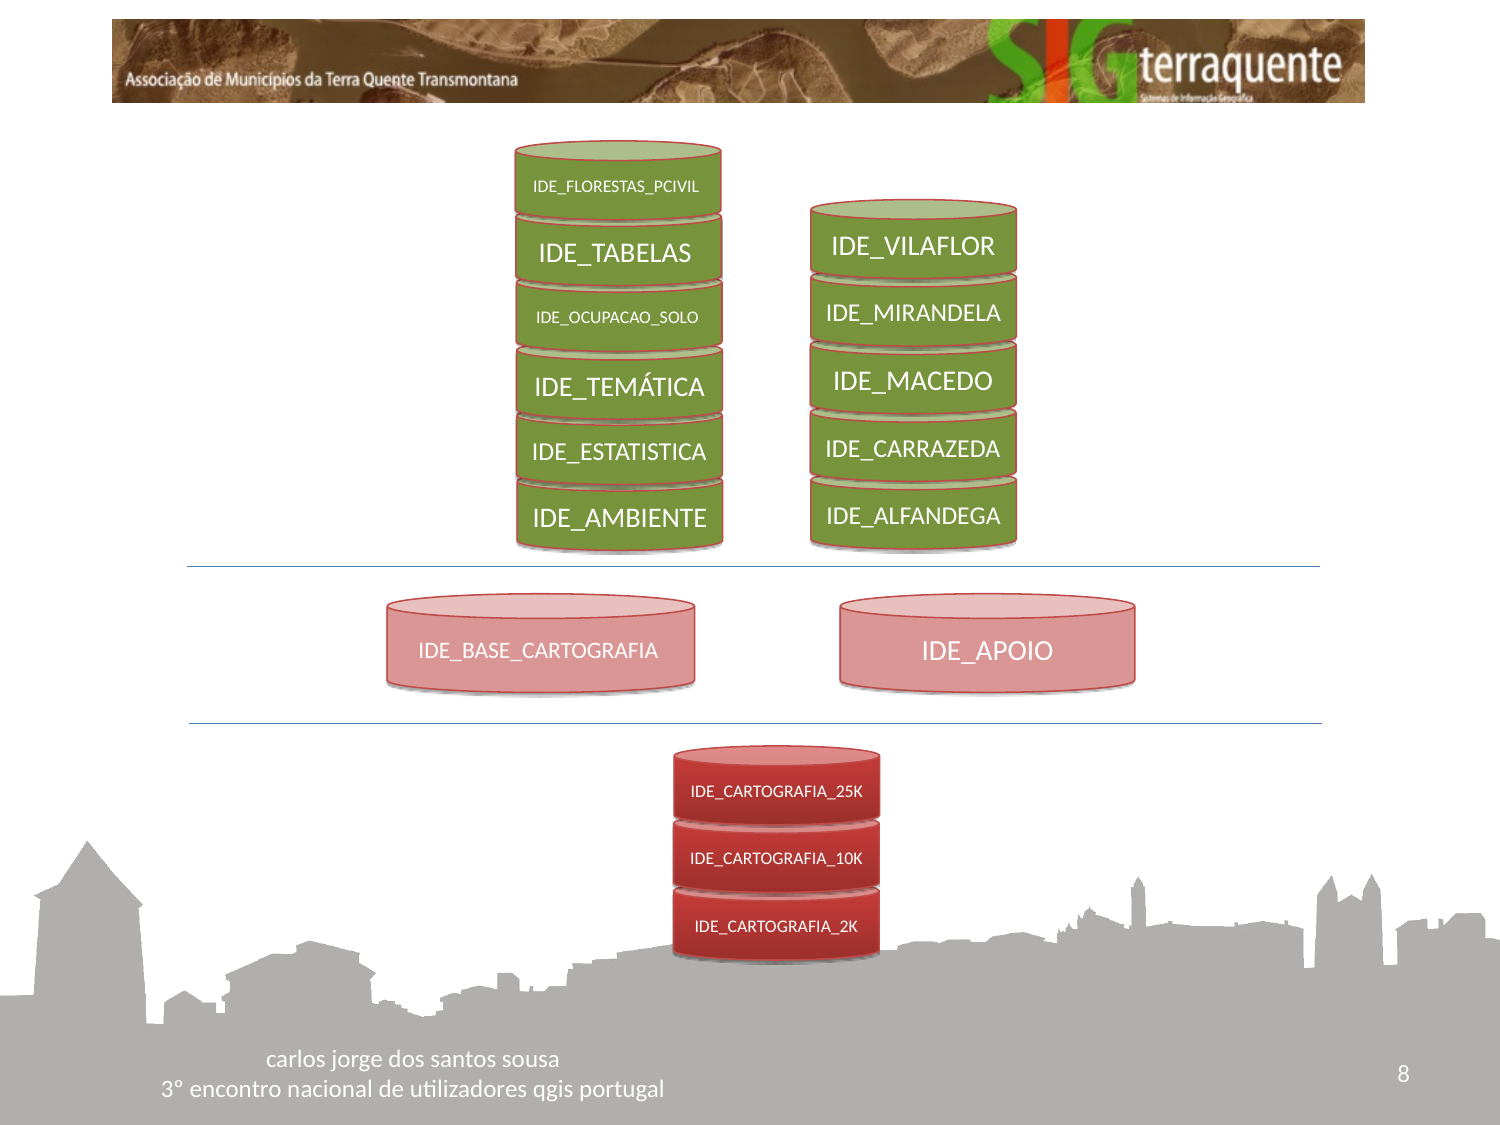

IDE_FLORESTAS_PCIVIL
IDE_VILAFLOR
IDE_TABELAS
IDE_MIRANDELA
IDE_OCUPACAO_SOLO
IDE_MACEDO
IDE_TEMÁTICA
IDE_CARRAZEDA
IDE_ESTATISTICA
IDE_ALFANDEGA
IDE_AMBIENTE
IDE_BASE_CARTOGRAFIA
IDE_APOIO
IDE_CARTOGRAFIA_25K
IDE_CARTOGRAFIA_10K
IDE_CARTOGRAFIA_2K
carlos jorge dos santos sousa
3º encontro nacional de utilizadores qgis portugal